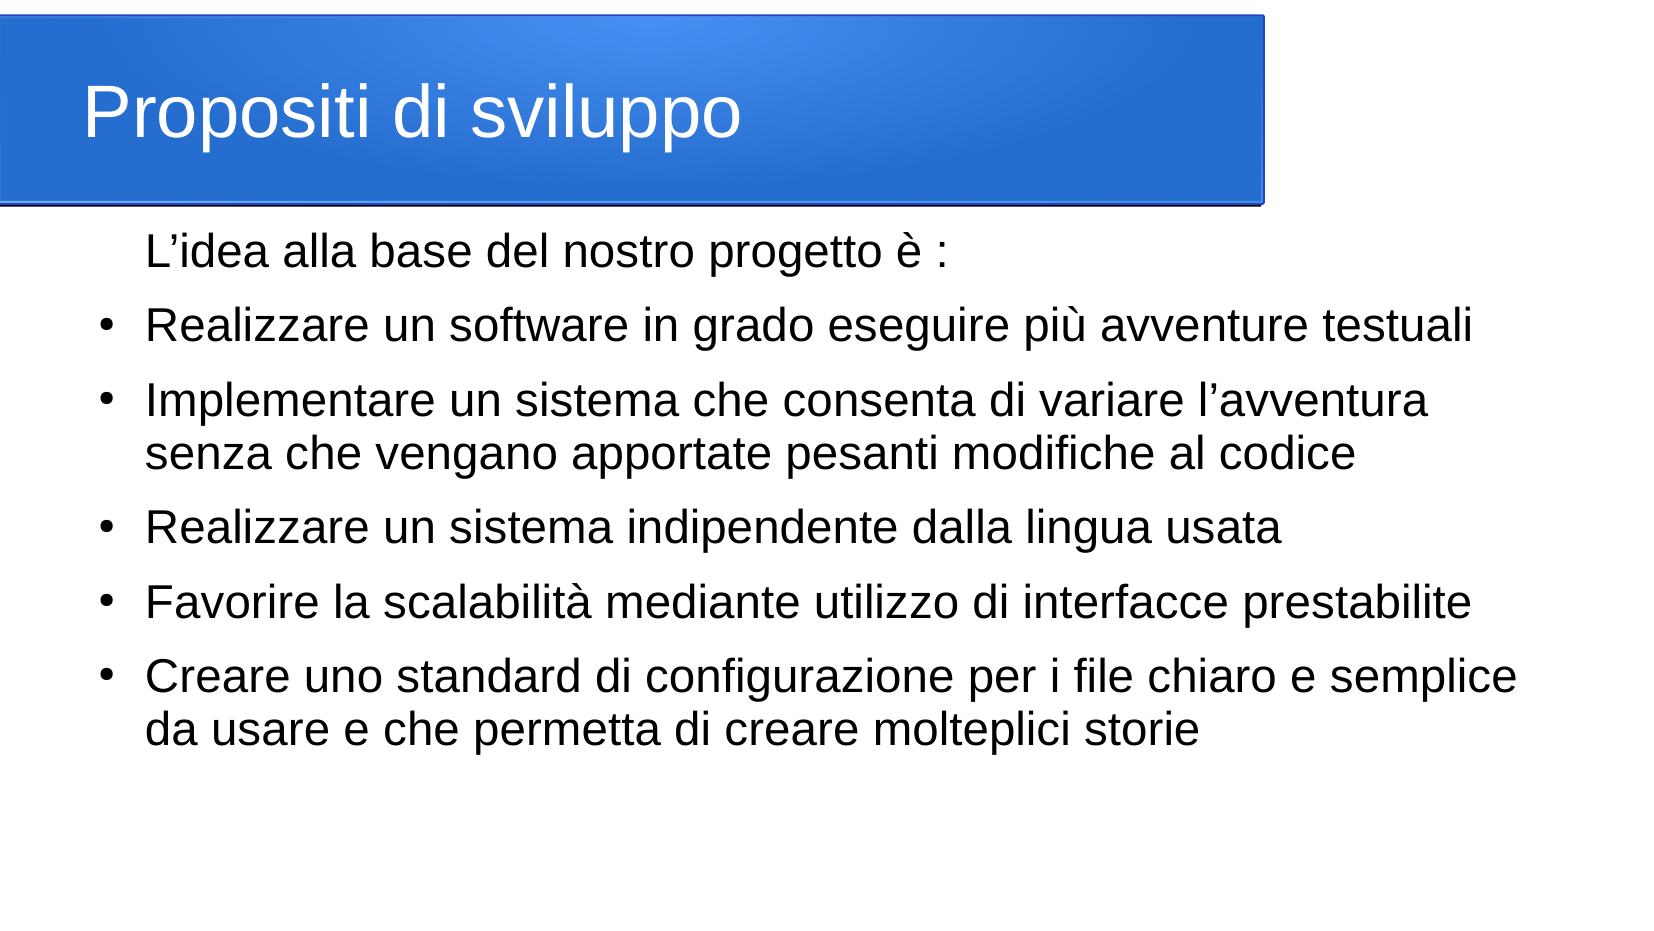

# Propositi di sviluppo
L’idea alla base del nostro progetto è :
Realizzare un software in grado eseguire più avventure testuali
Implementare un sistema che consenta di variare l’avventura senza che vengano apportate pesanti modifiche al codice
Realizzare un sistema indipendente dalla lingua usata
Favorire la scalabilità mediante utilizzo di interfacce prestabilite
Creare uno standard di configurazione per i file chiaro e semplice da usare e che permetta di creare molteplici storie